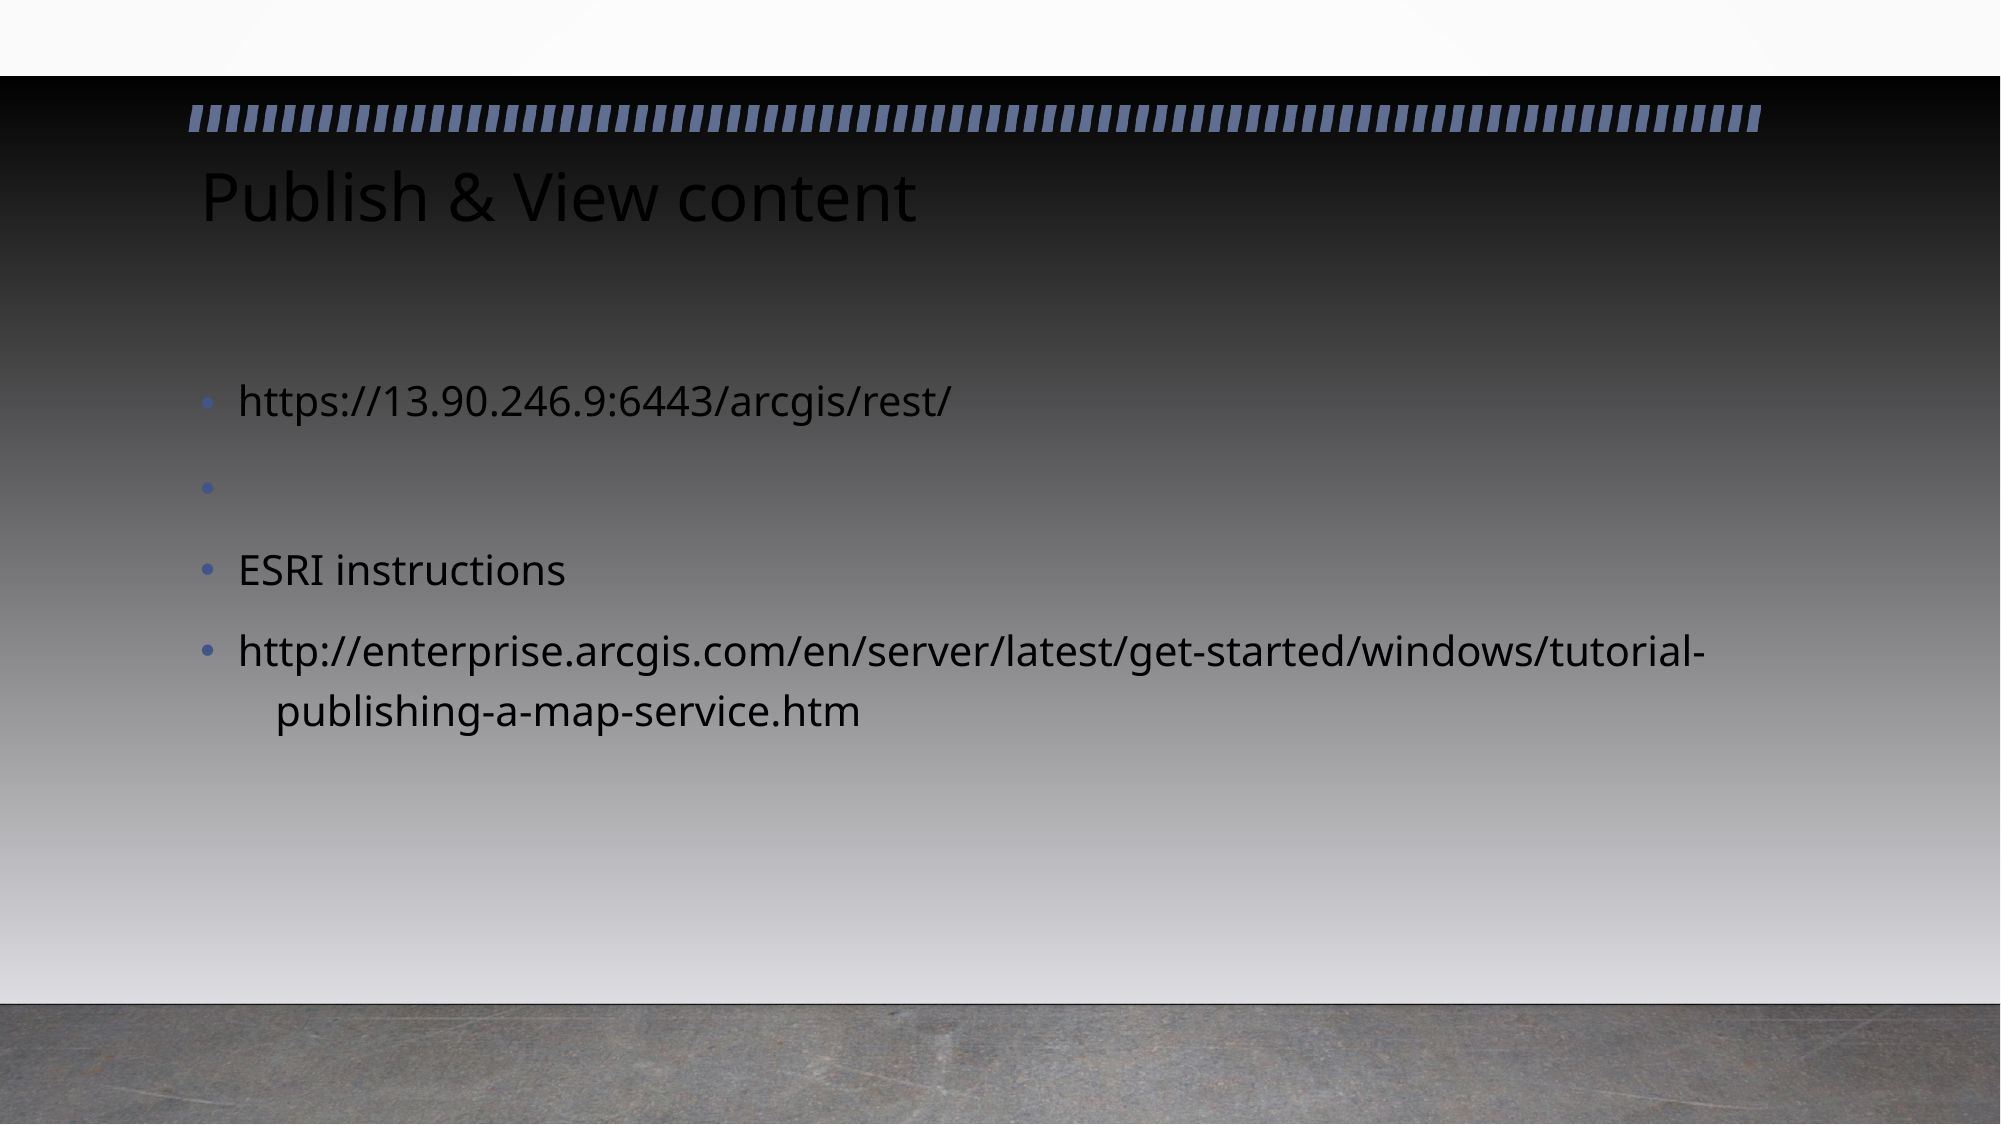

# Publish & View content
https://13.90.246.9:6443/arcgis/rest/
ESRI instructions
http://enterprise.arcgis.com/en/server/latest/get-started/windows/tutorial-publishing-a-map-service.htm